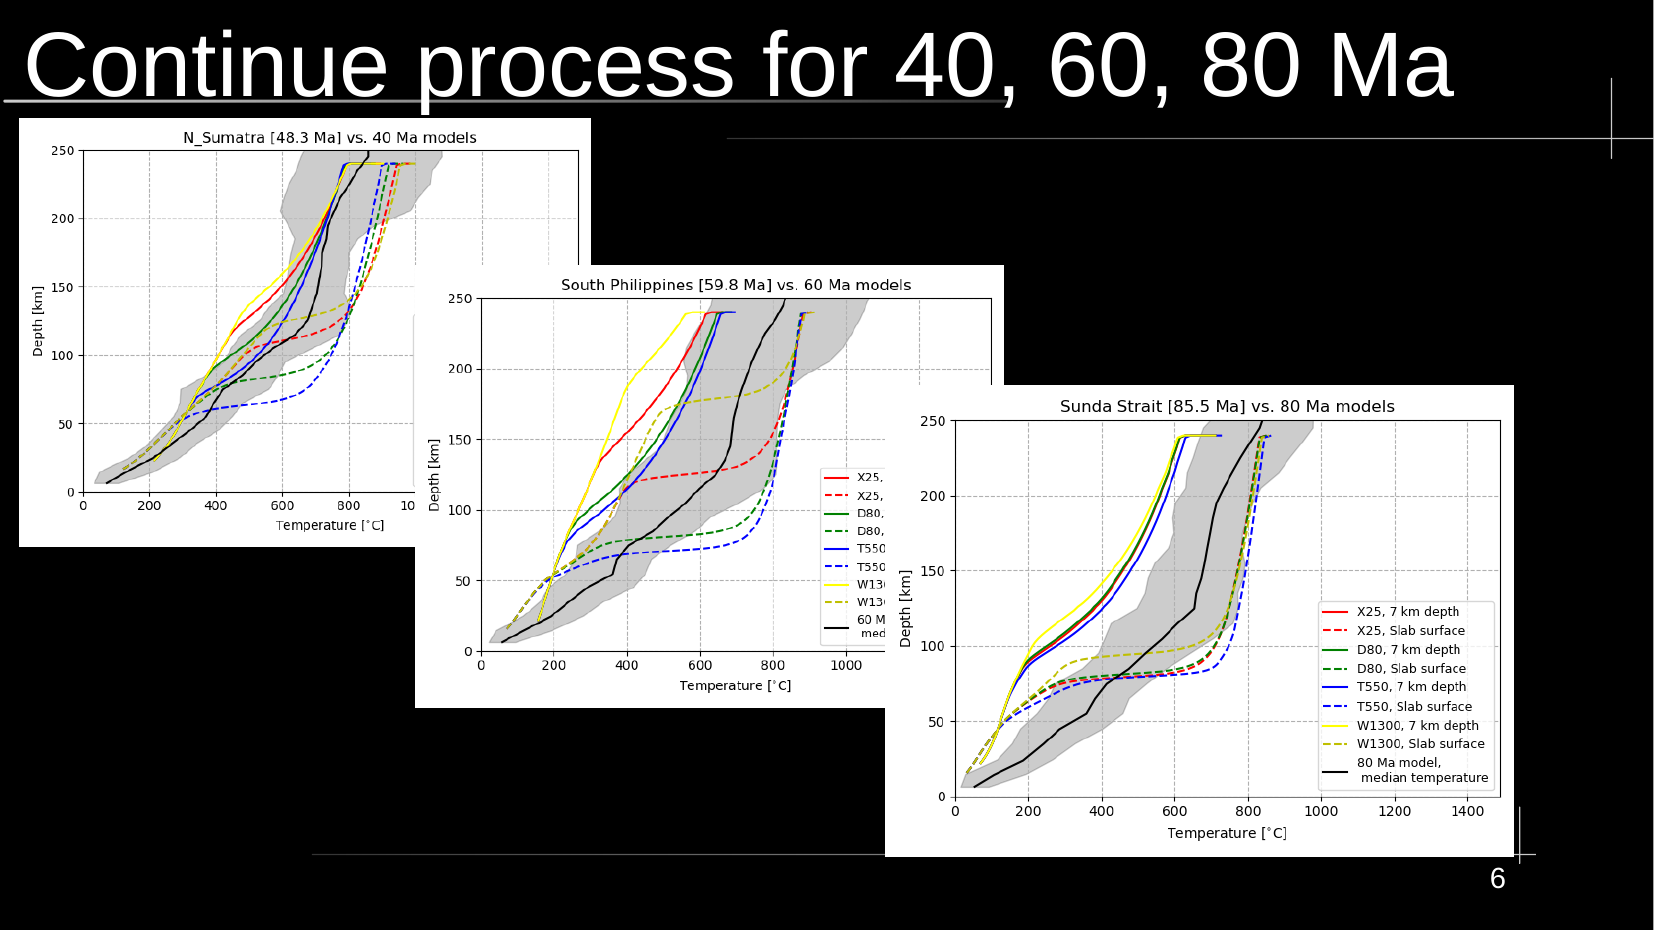

# Continue process for 40, 60, 80 Ma
6